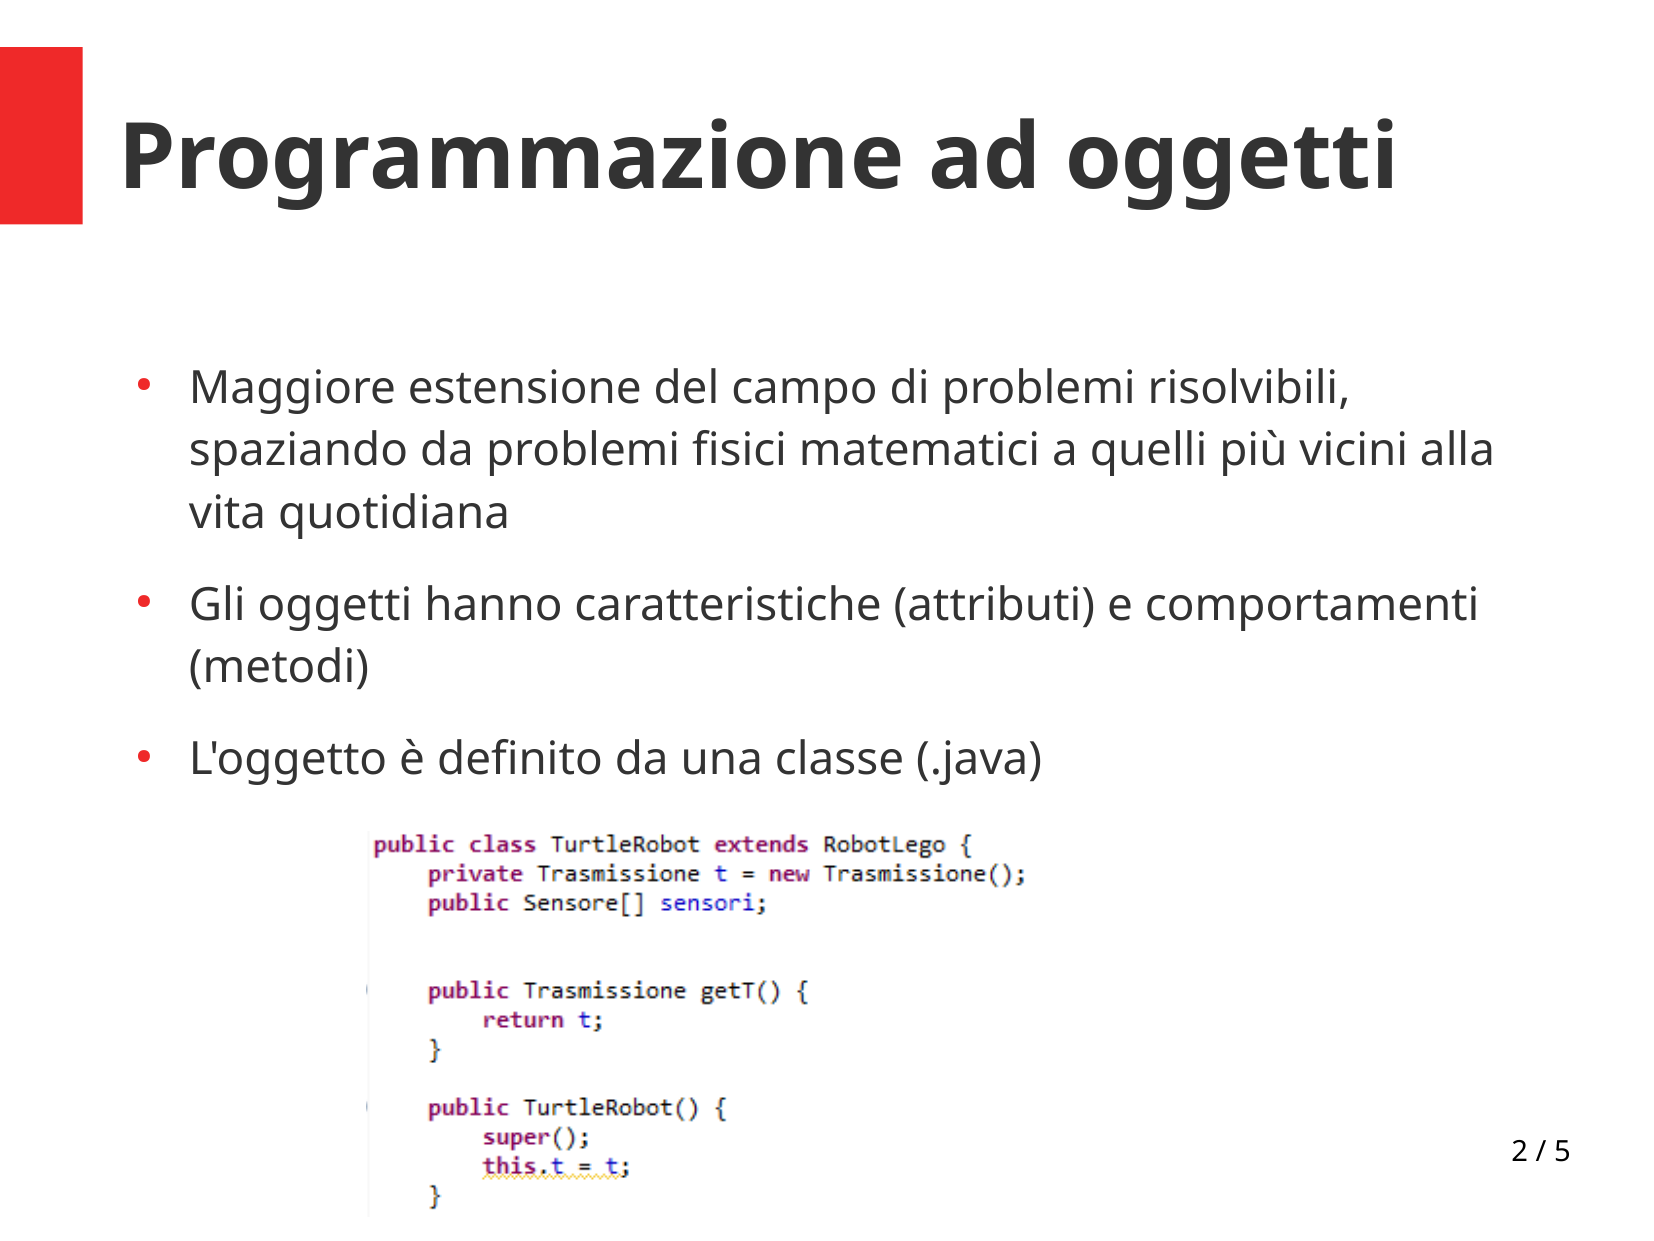

# Programmazione ad oggetti
Maggiore estensione del campo di problemi risolvibili, spaziando da problemi fisici matematici a quelli più vicini alla vita quotidiana
Gli oggetti hanno caratteristiche (attributi) e comportamenti (metodi)
L'oggetto è definito da una classe (.java)
2